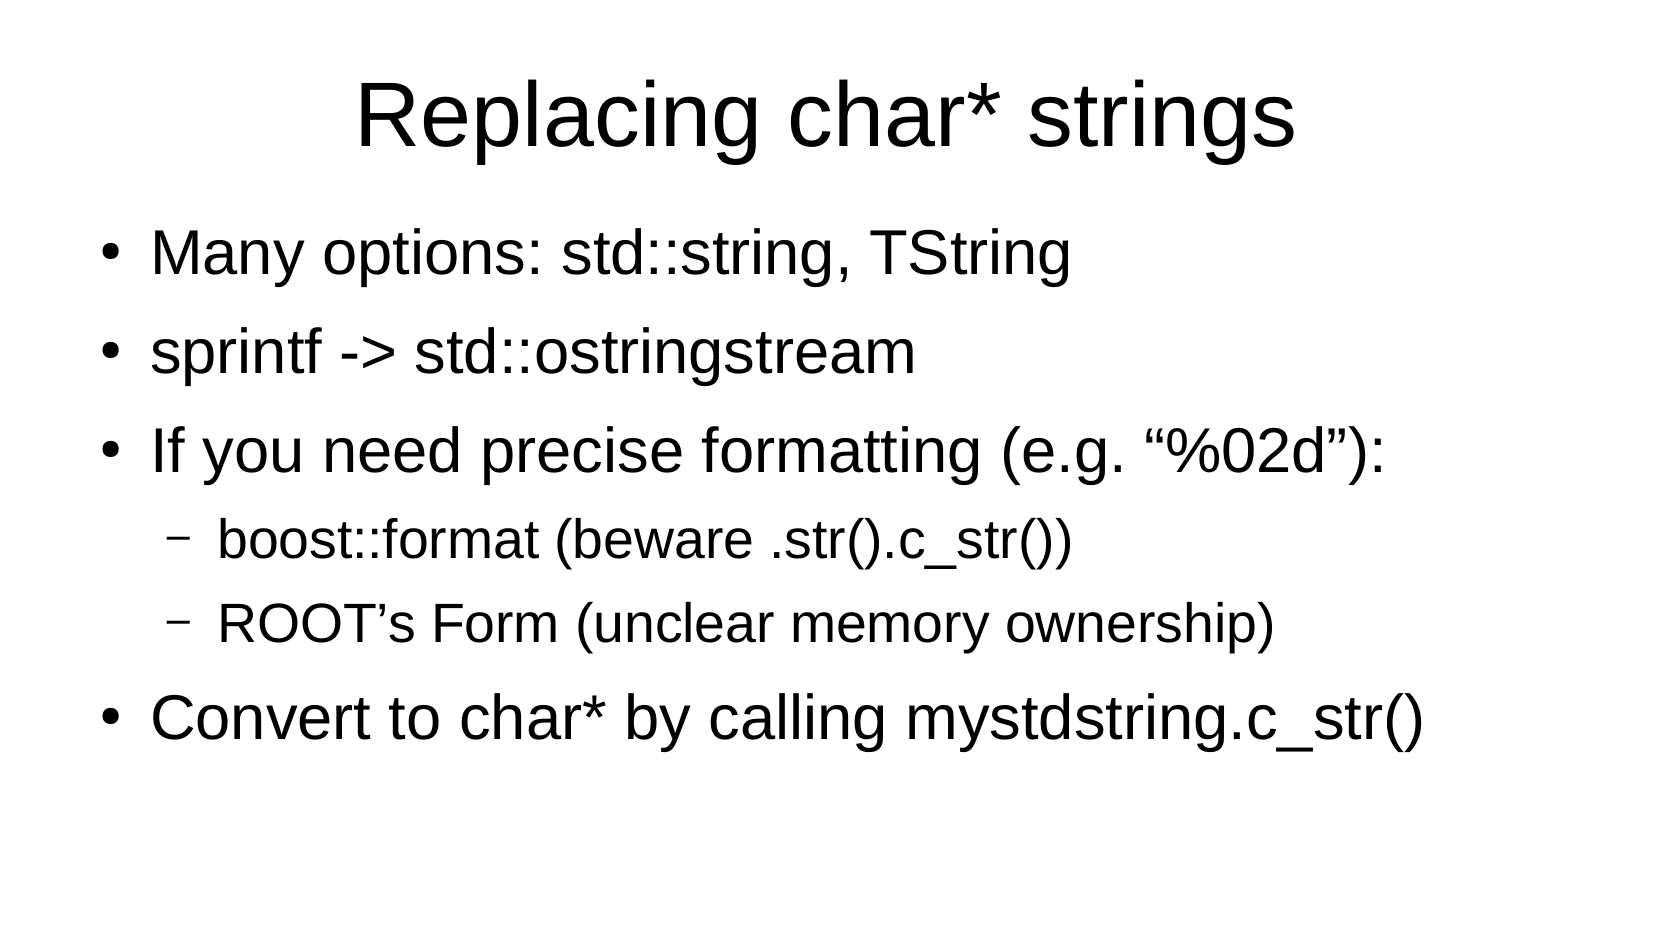

# Replacing char* strings
Many options: std::string, TString
sprintf -> std::ostringstream
If you need precise formatting (e.g. “%02d”):
boost::format (beware .str().c_str())
ROOT’s Form (unclear memory ownership)
Convert to char* by calling mystdstring.c_str()